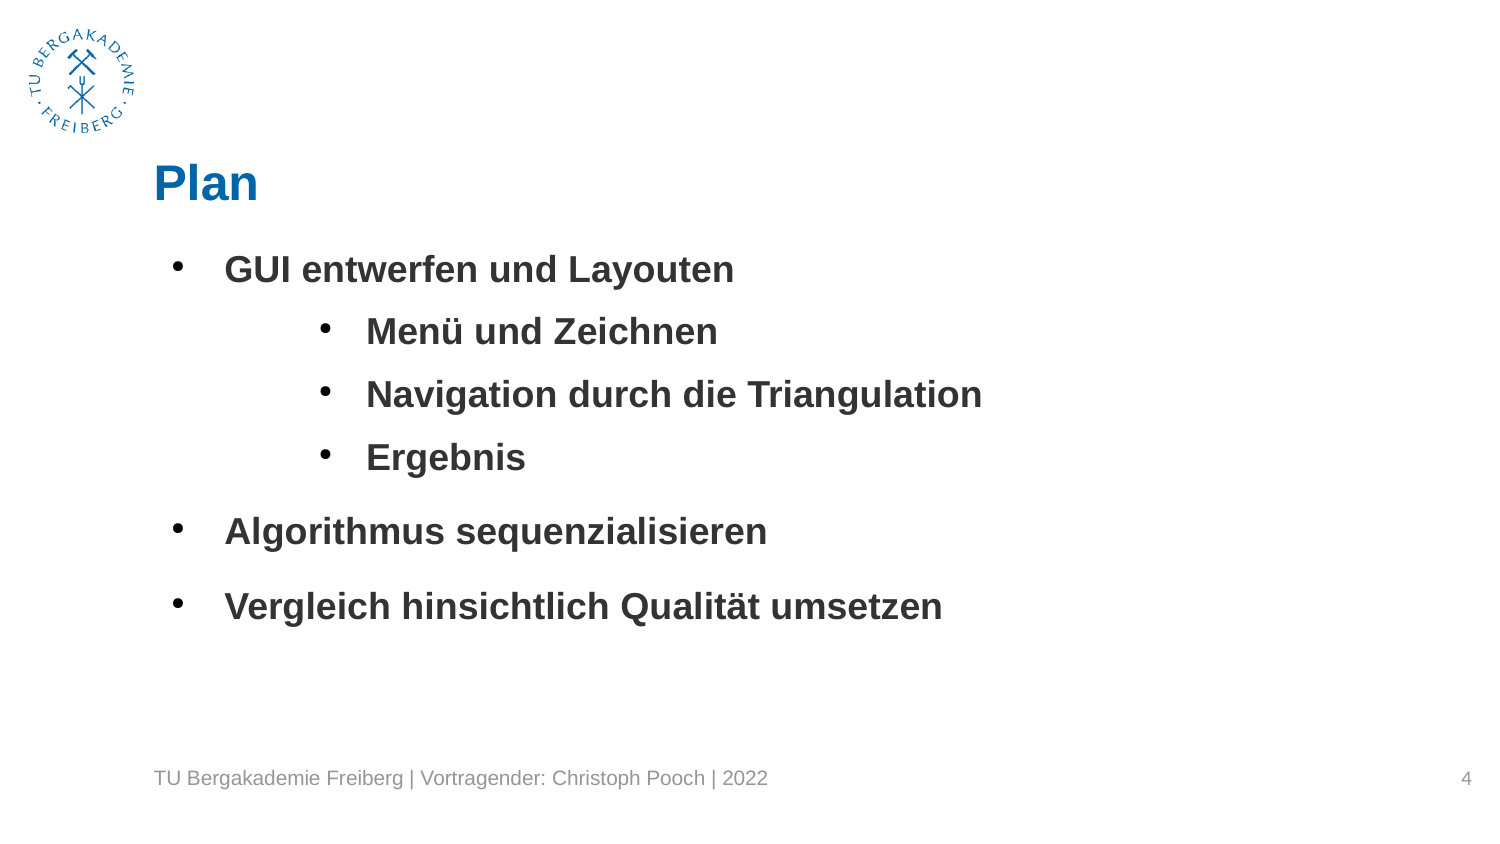

Plan
# GUI entwerfen und Layouten
Menü und Zeichnen
Navigation durch die Triangulation
Ergebnis
Algorithmus sequenzialisieren
Vergleich hinsichtlich Qualität umsetzen
TU Bergakademie Freiberg | Vortragender: Christoph Pooch | 2022